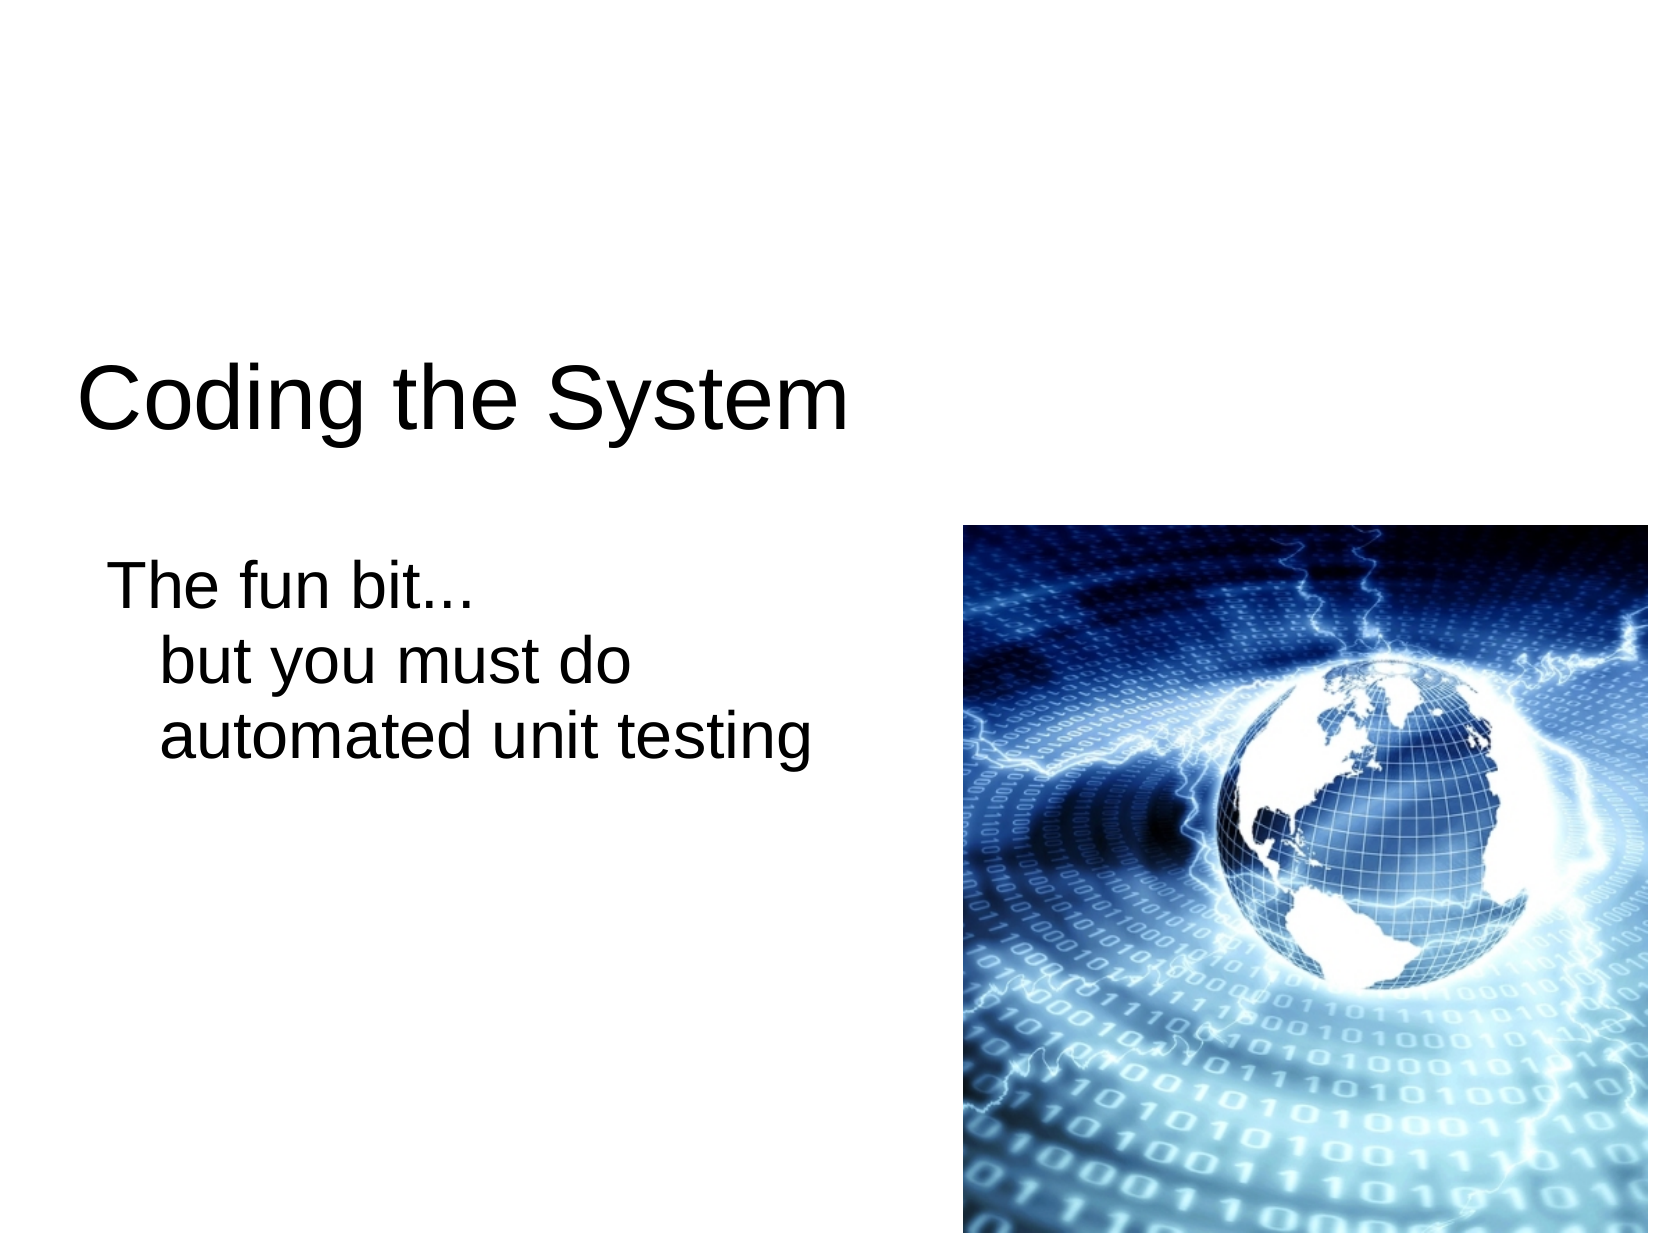

# Coding the System
The fun bit...
but you must do
automated unit testing
26